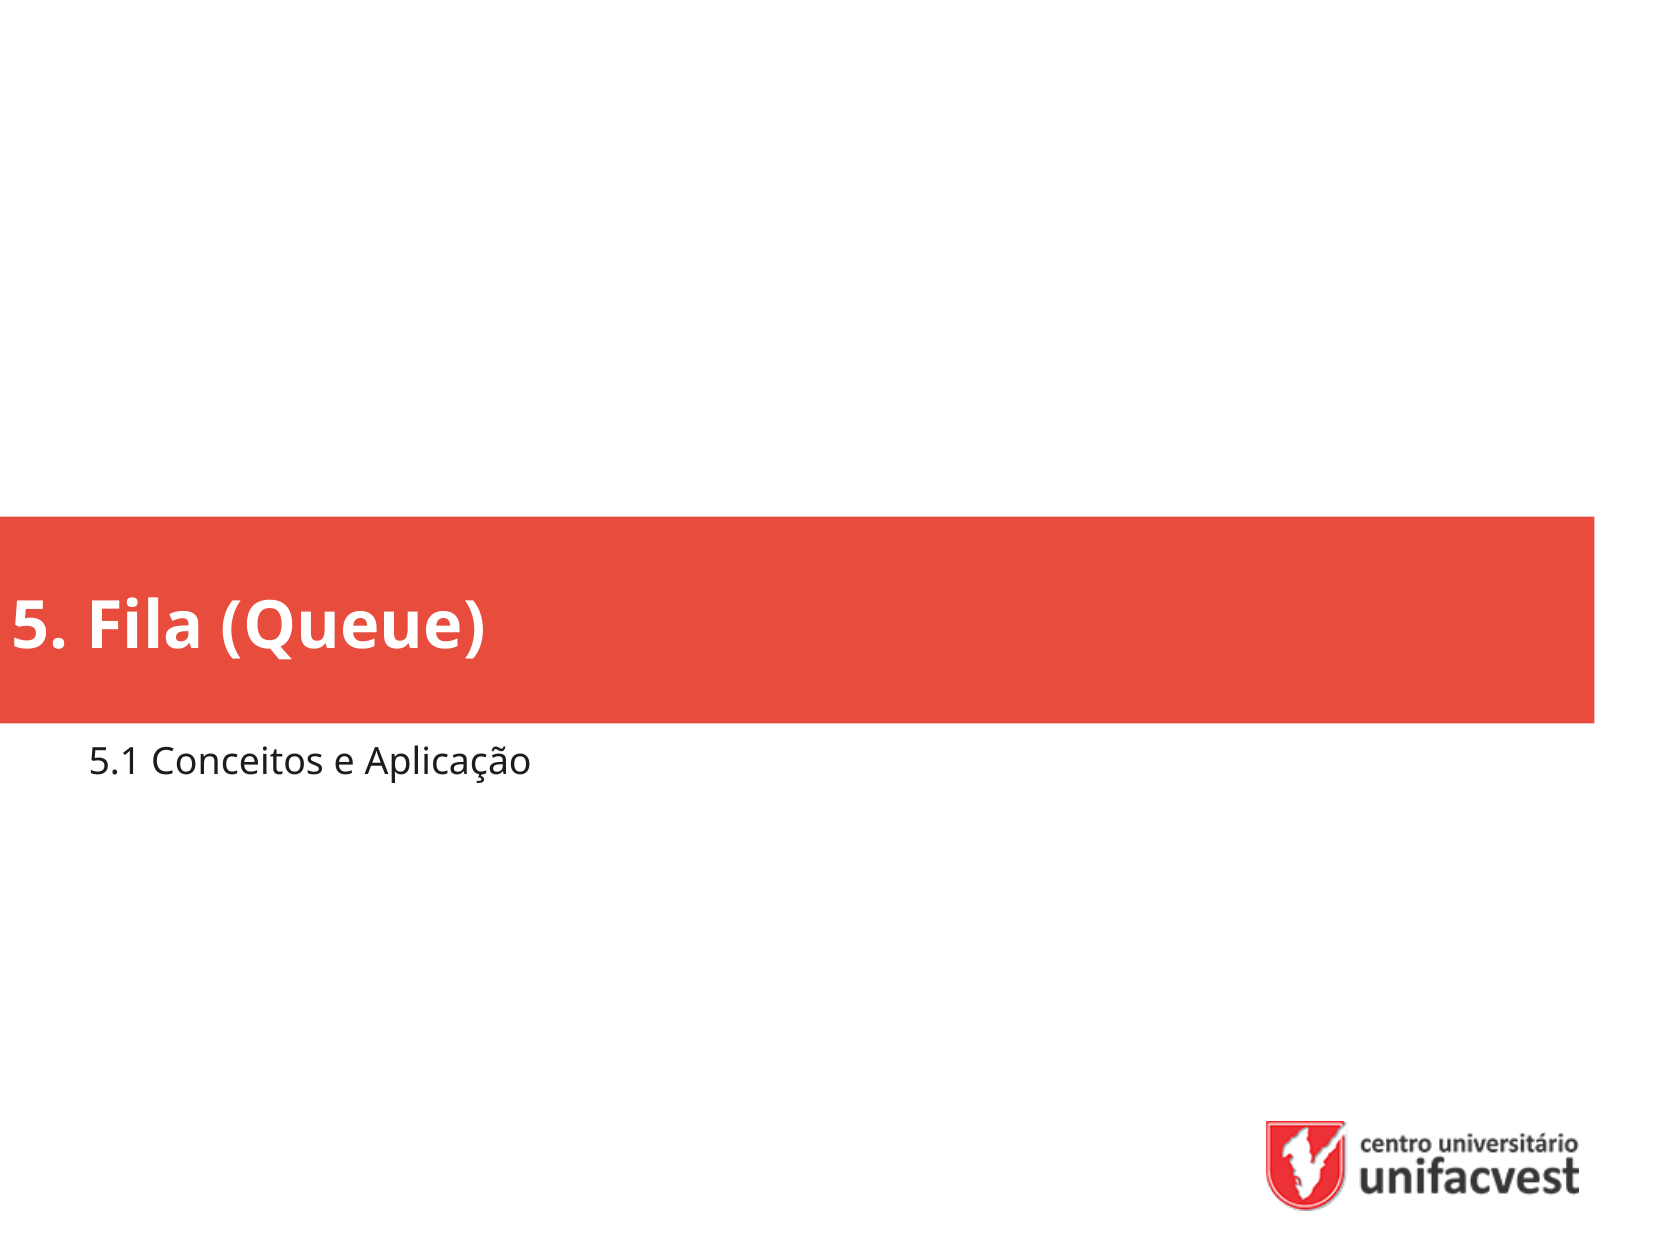

5. Fila (Queue)
# 5.1 Conceitos e Aplicação